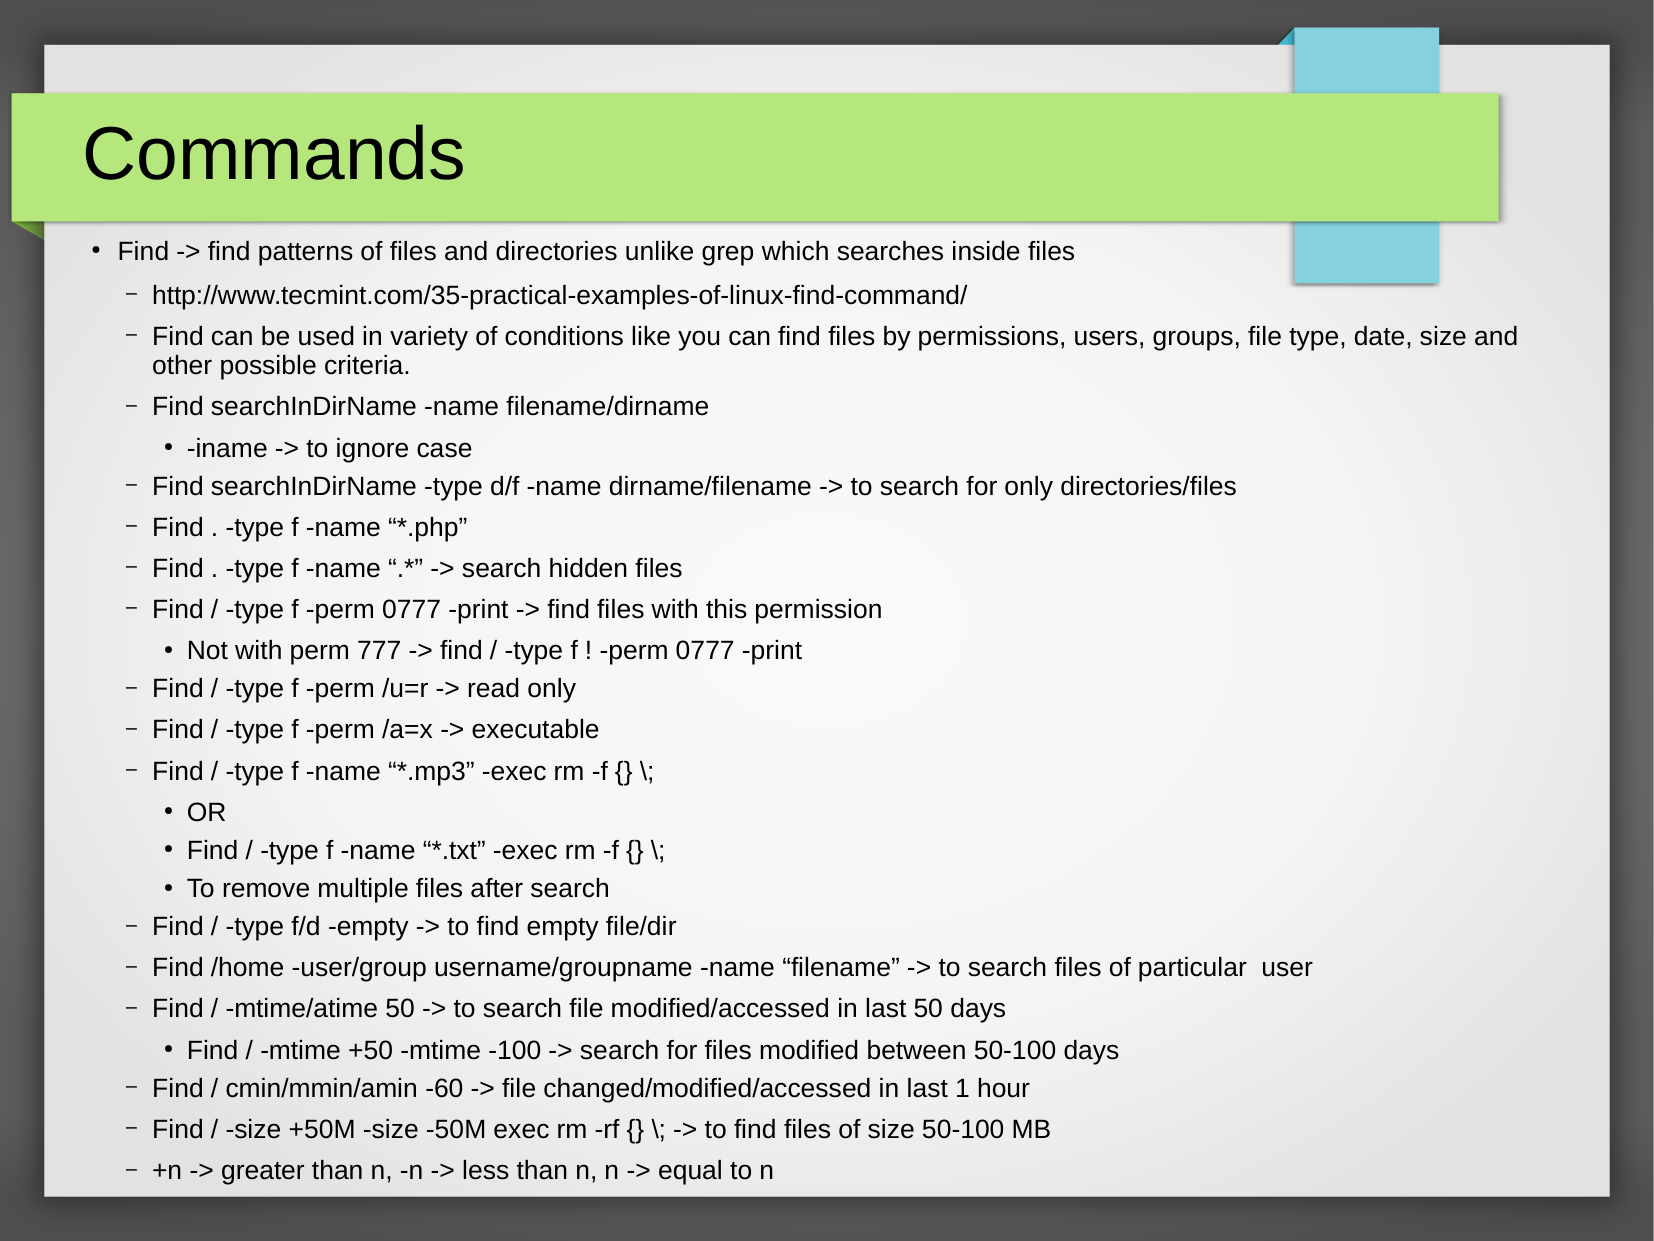

# Commands
Find -> find patterns of files and directories unlike grep which searches inside files
http://www.tecmint.com/35-practical-examples-of-linux-find-command/
Find can be used in variety of conditions like you can find files by permissions, users, groups, file type, date, size and other possible criteria.
Find searchInDirName -name filename/dirname
-iname -> to ignore case
Find searchInDirName -type d/f -name dirname/filename -> to search for only directories/files
Find . -type f -name “*.php”
Find . -type f -name “.*” -> search hidden files
Find / -type f -perm 0777 -print -> find files with this permission
Not with perm 777 -> find / -type f ! -perm 0777 -print
Find / -type f -perm /u=r -> read only
Find / -type f -perm /a=x -> executable
Find / -type f -name “*.mp3” -exec rm -f {} \;
OR
Find / -type f -name “*.txt” -exec rm -f {} \;
To remove multiple files after search
Find / -type f/d -empty -> to find empty file/dir
Find /home -user/group username/groupname -name “filename” -> to search files of particular user
Find / -mtime/atime 50 -> to search file modified/accessed in last 50 days
Find / -mtime +50 -mtime -100 -> search for files modified between 50-100 days
Find / cmin/mmin/amin -60 -> file changed/modified/accessed in last 1 hour
Find / -size +50M -size -50M exec rm -rf {} \; -> to find files of size 50-100 MB
+n -> greater than n, -n -> less than n, n -> equal to n